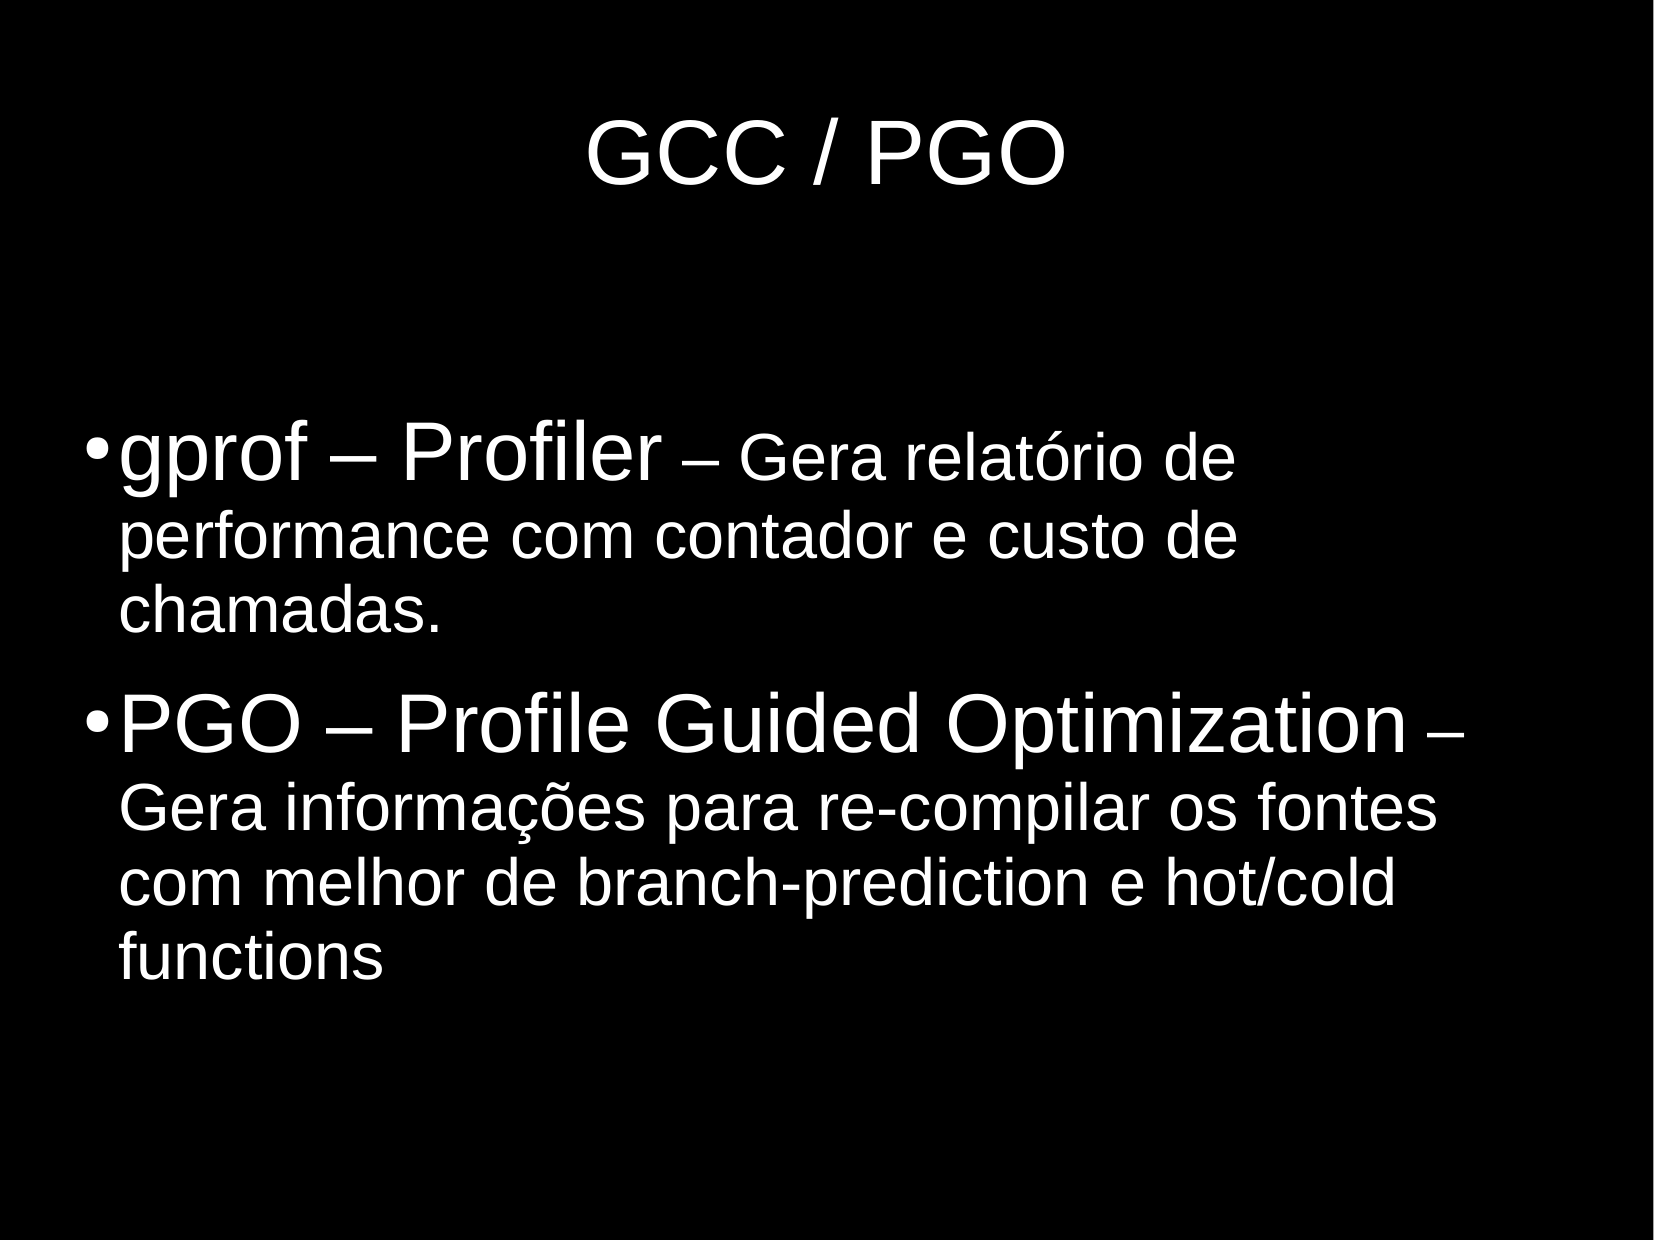

# GCC / PGO
gprof – Profiler – Gera relatório de performance com contador e custo de chamadas.
PGO – Profile Guided Optimization – Gera informações para re-compilar os fontes com melhor de branch-prediction e hot/cold functions